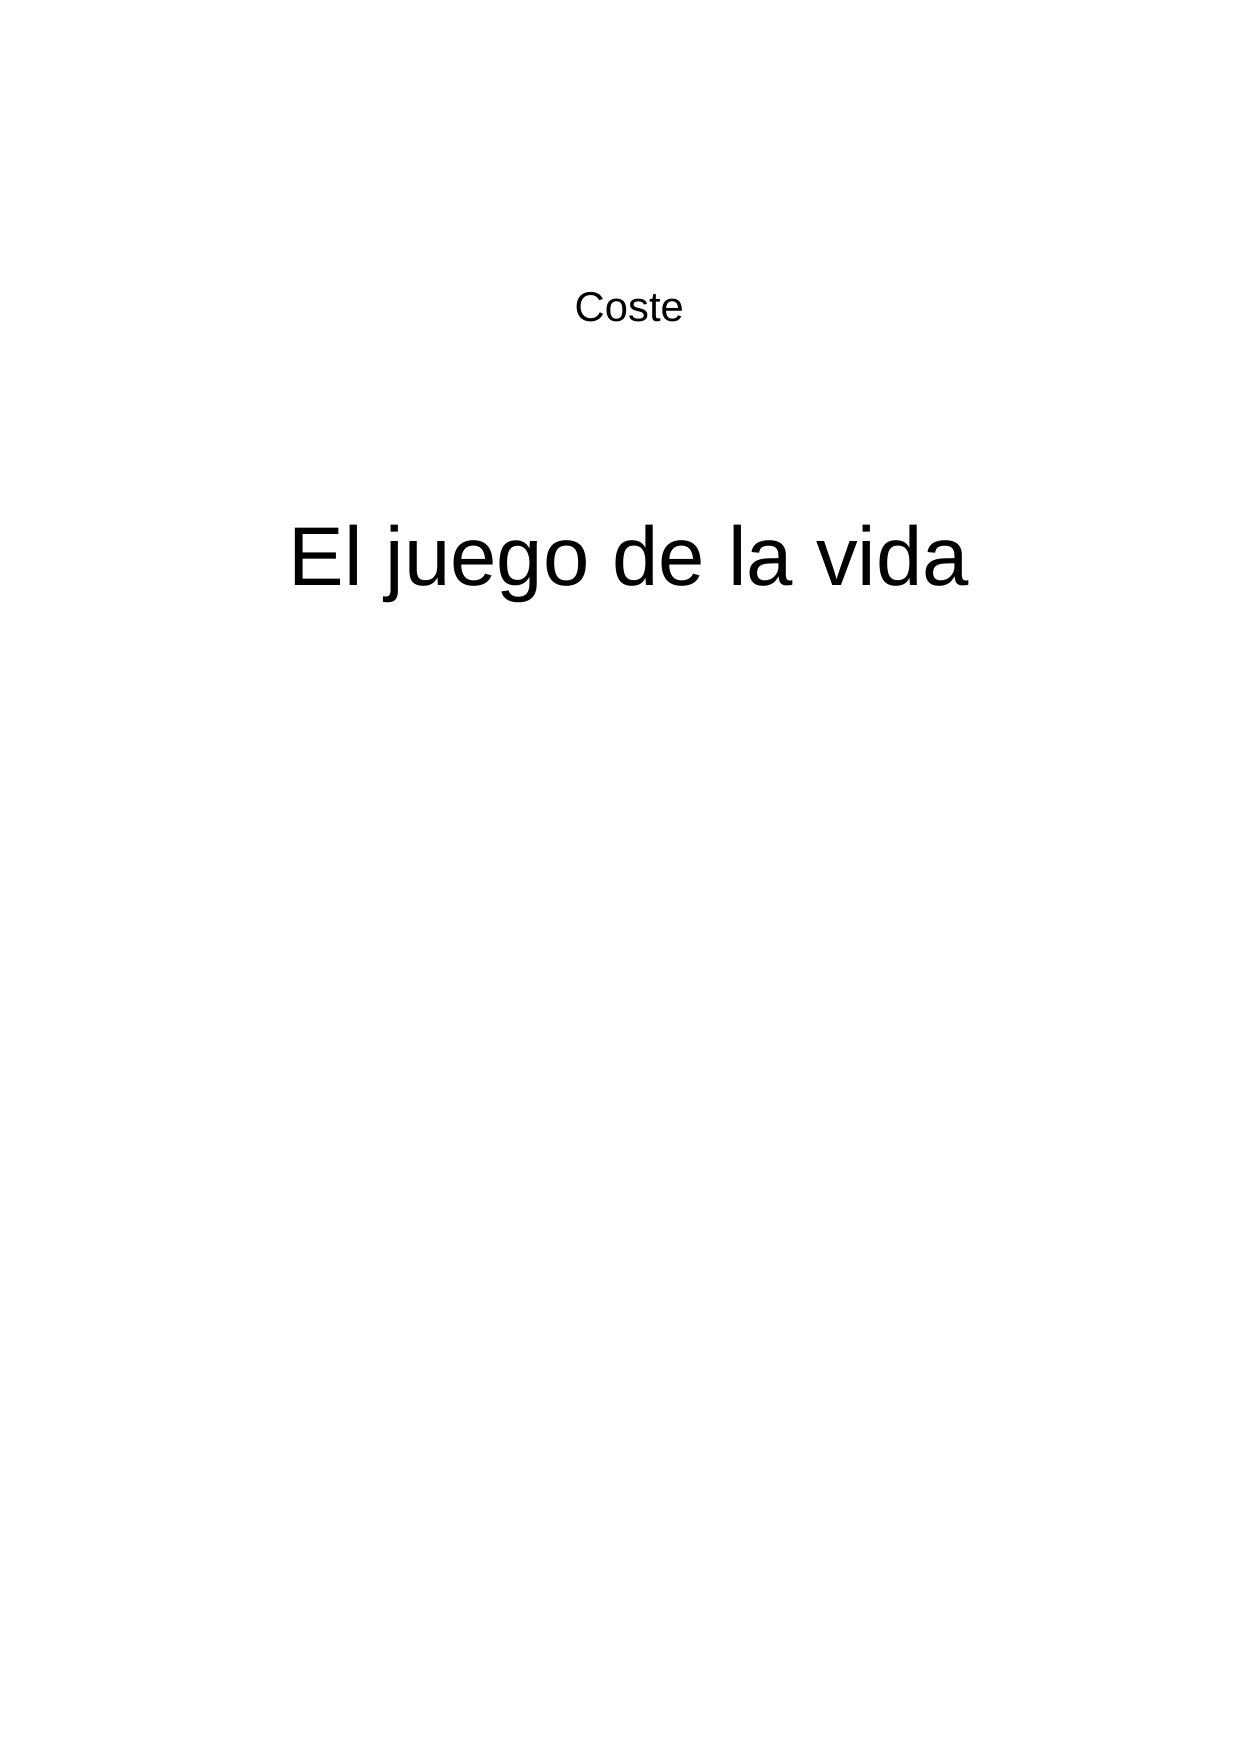

# Coste El juego de la vida